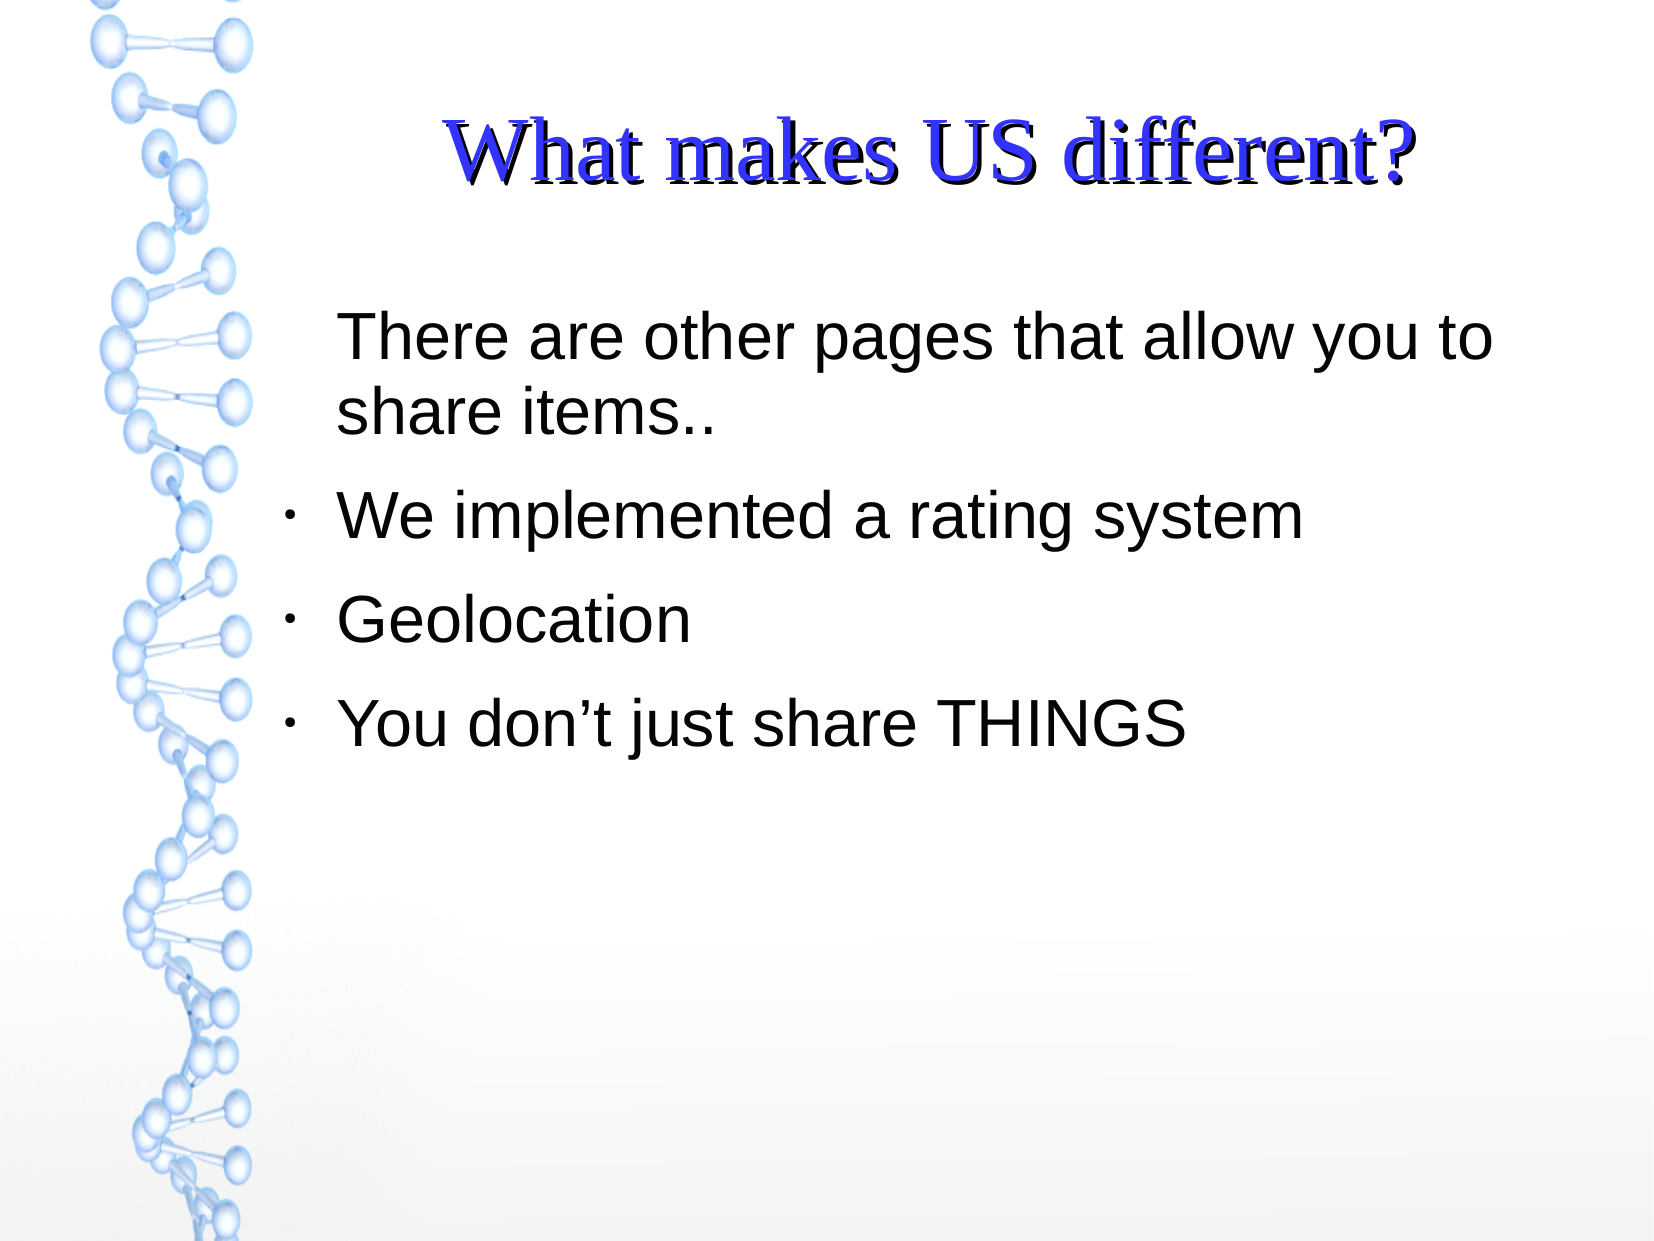

# What makes US different?
There are other pages that allow you to share items..
We implemented a rating system
Geolocation
You don’t just share THINGS